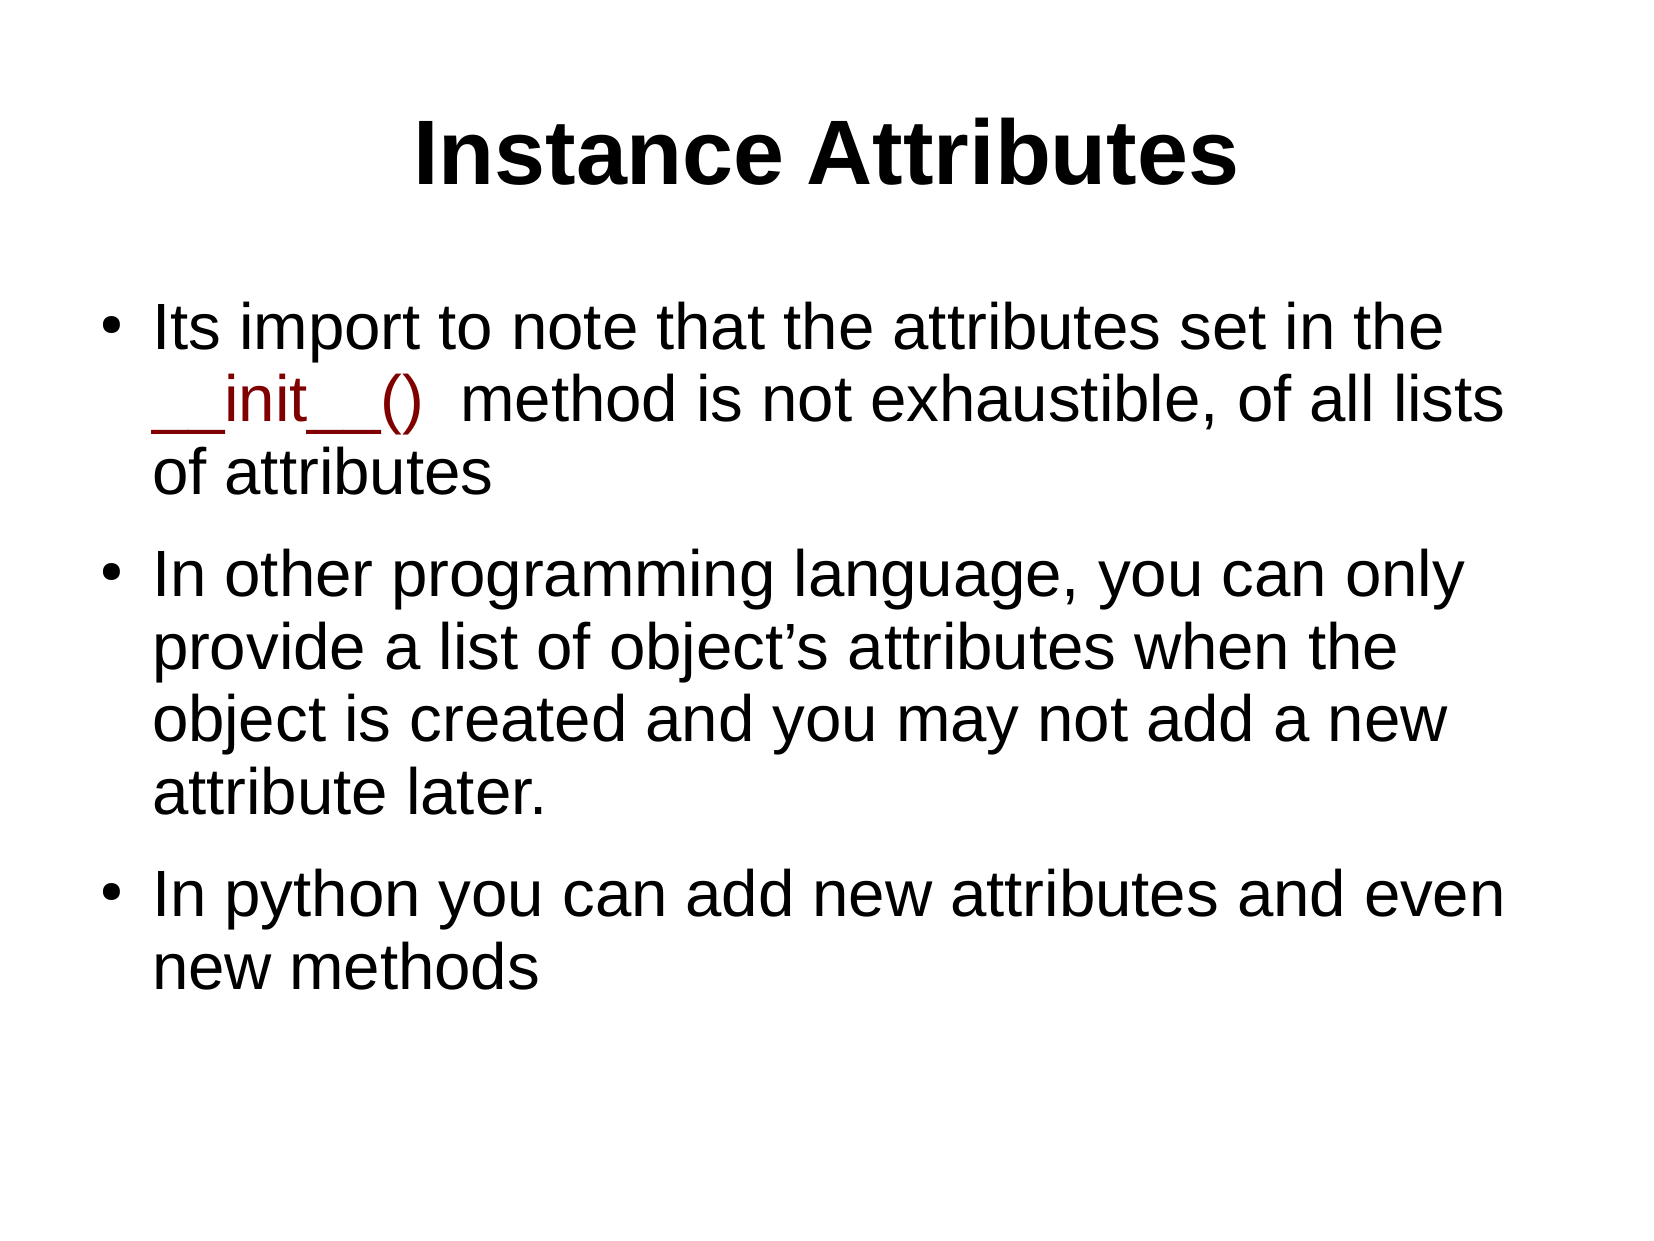

# Instance Attributes
Its import to note that the attributes set in the __init__() method is not exhaustible, of all lists of attributes
In other programming language, you can only provide a list of object’s attributes when the object is created and you may not add a new attribute later.
In python you can add new attributes and even new methods